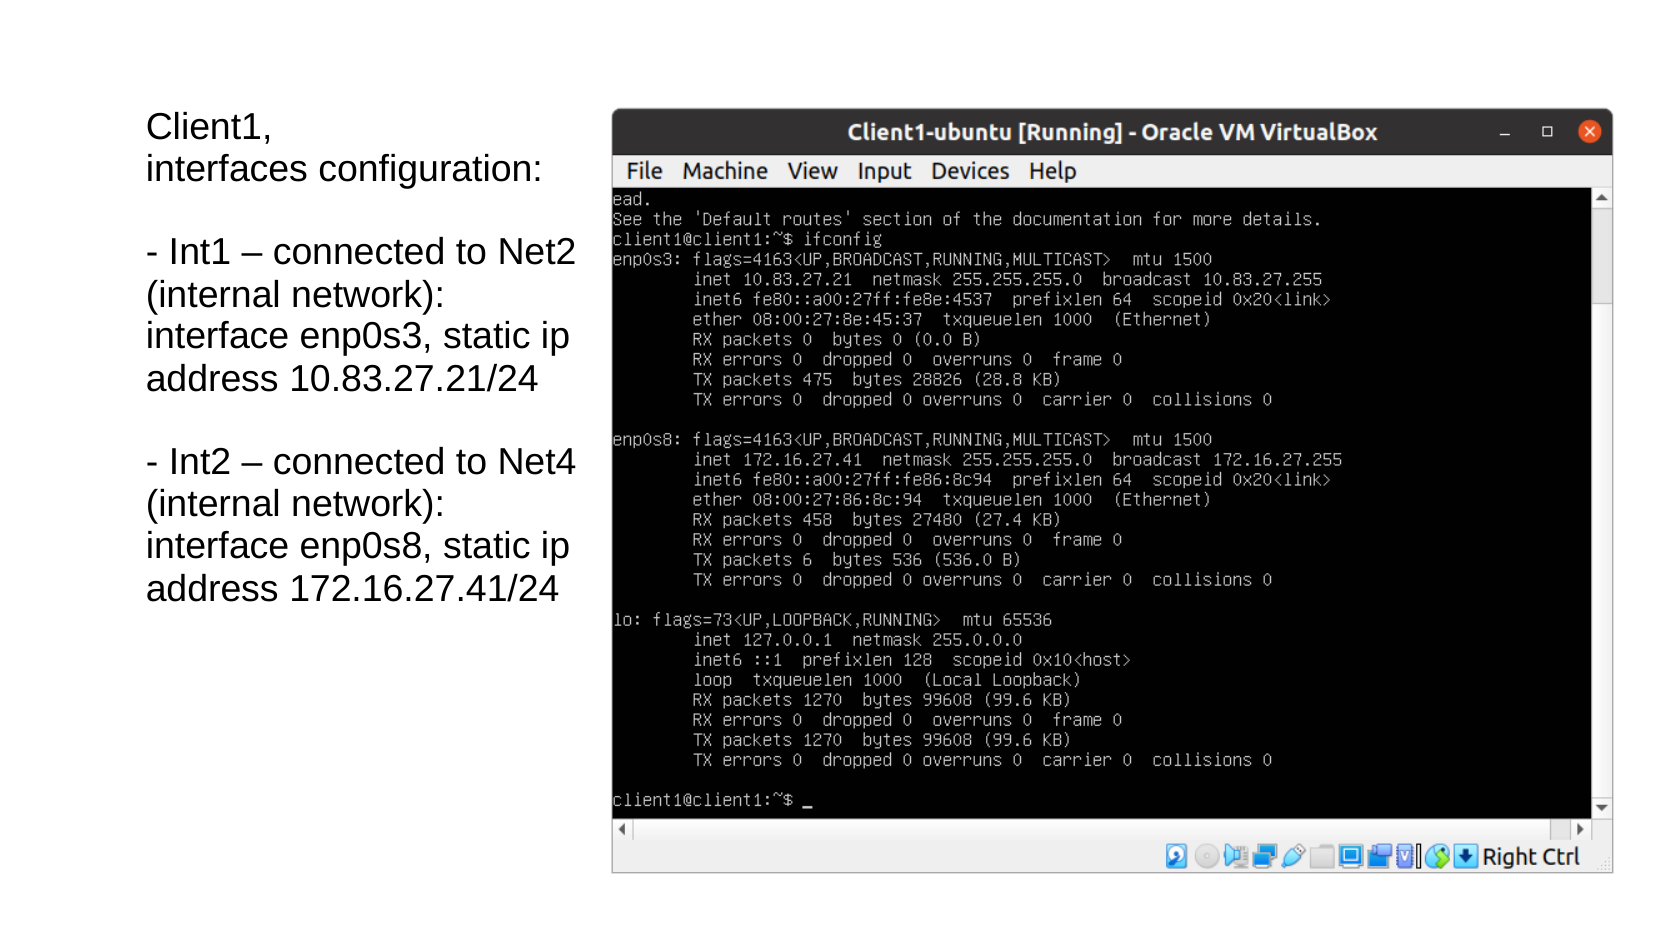

# Client1, interfaces configuration: - Int1 – connected to Net2 (internal network): interface enp0s3, static ip address 10.83.27.21/24 - Int2 – connected to Net4 (internal network): interface enp0s8, static ip address 172.16.27.41/24